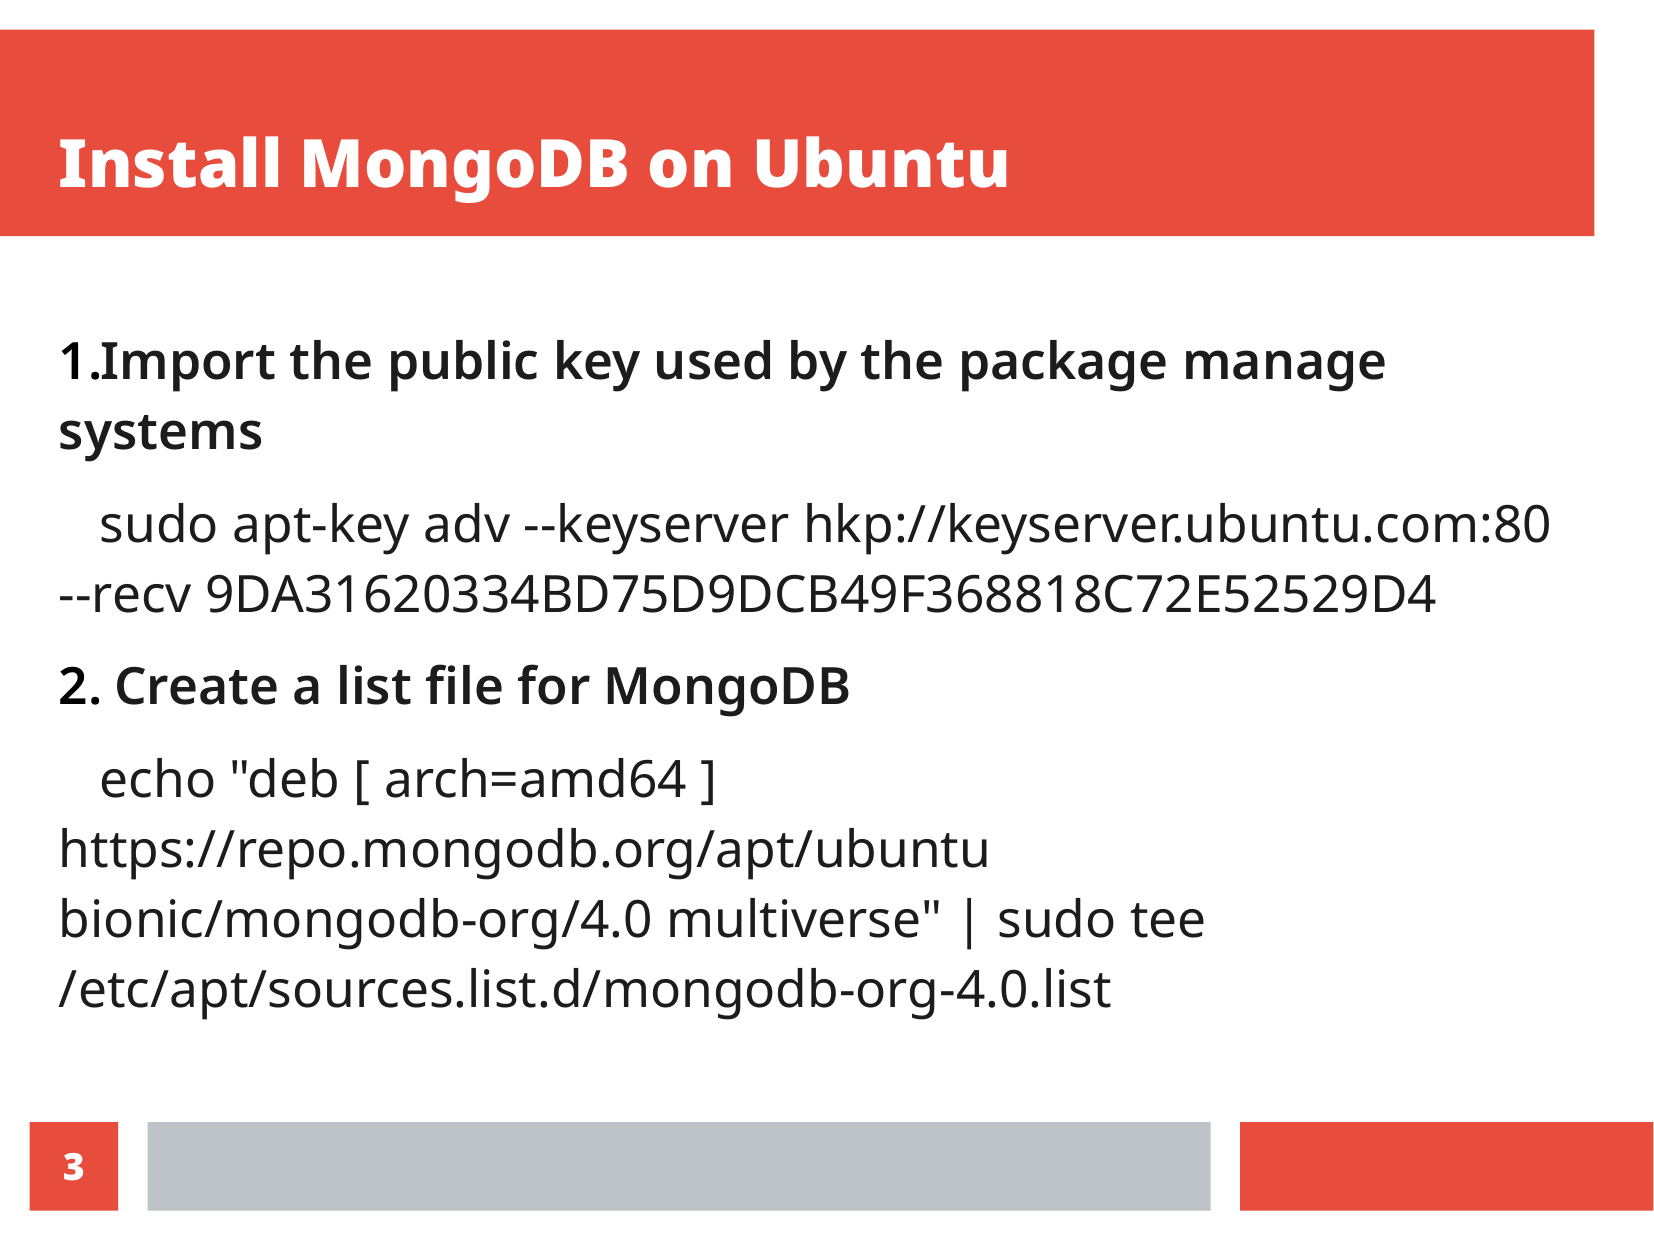

# Install MongoDB on Ubuntu
Import the public key used by the package manage systems
sudo apt-key adv --keyserver hkp://keyserver.ubuntu.com:80 --recv 9DA31620334BD75D9DCB49F368818C72E52529D4
 Create a list file for MongoDB
echo "deb [ arch=amd64 ] https://repo.mongodb.org/apt/ubuntu bionic/mongodb-org/4.0 multiverse" | sudo tee /etc/apt/sources.list.d/mongodb-org-4.0.list
3